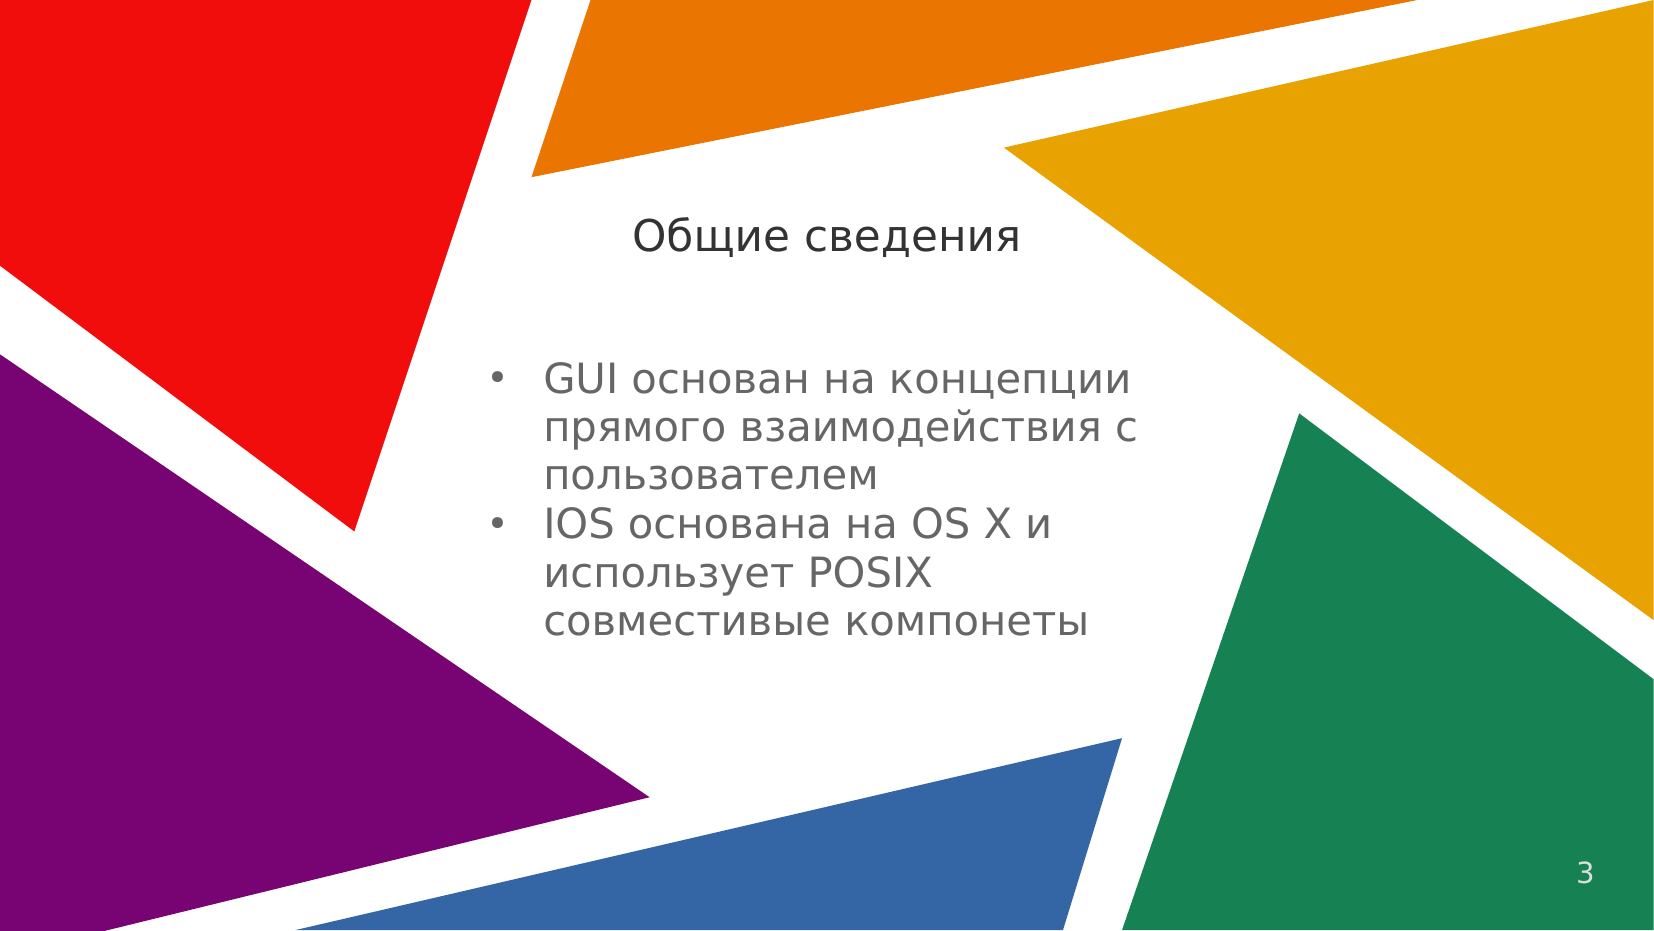

# Общие сведения
GUI основан на концепции прямого взаимодействия с пользователем
IOS основана на OS X и использует POSIX совместивые компонеты
3